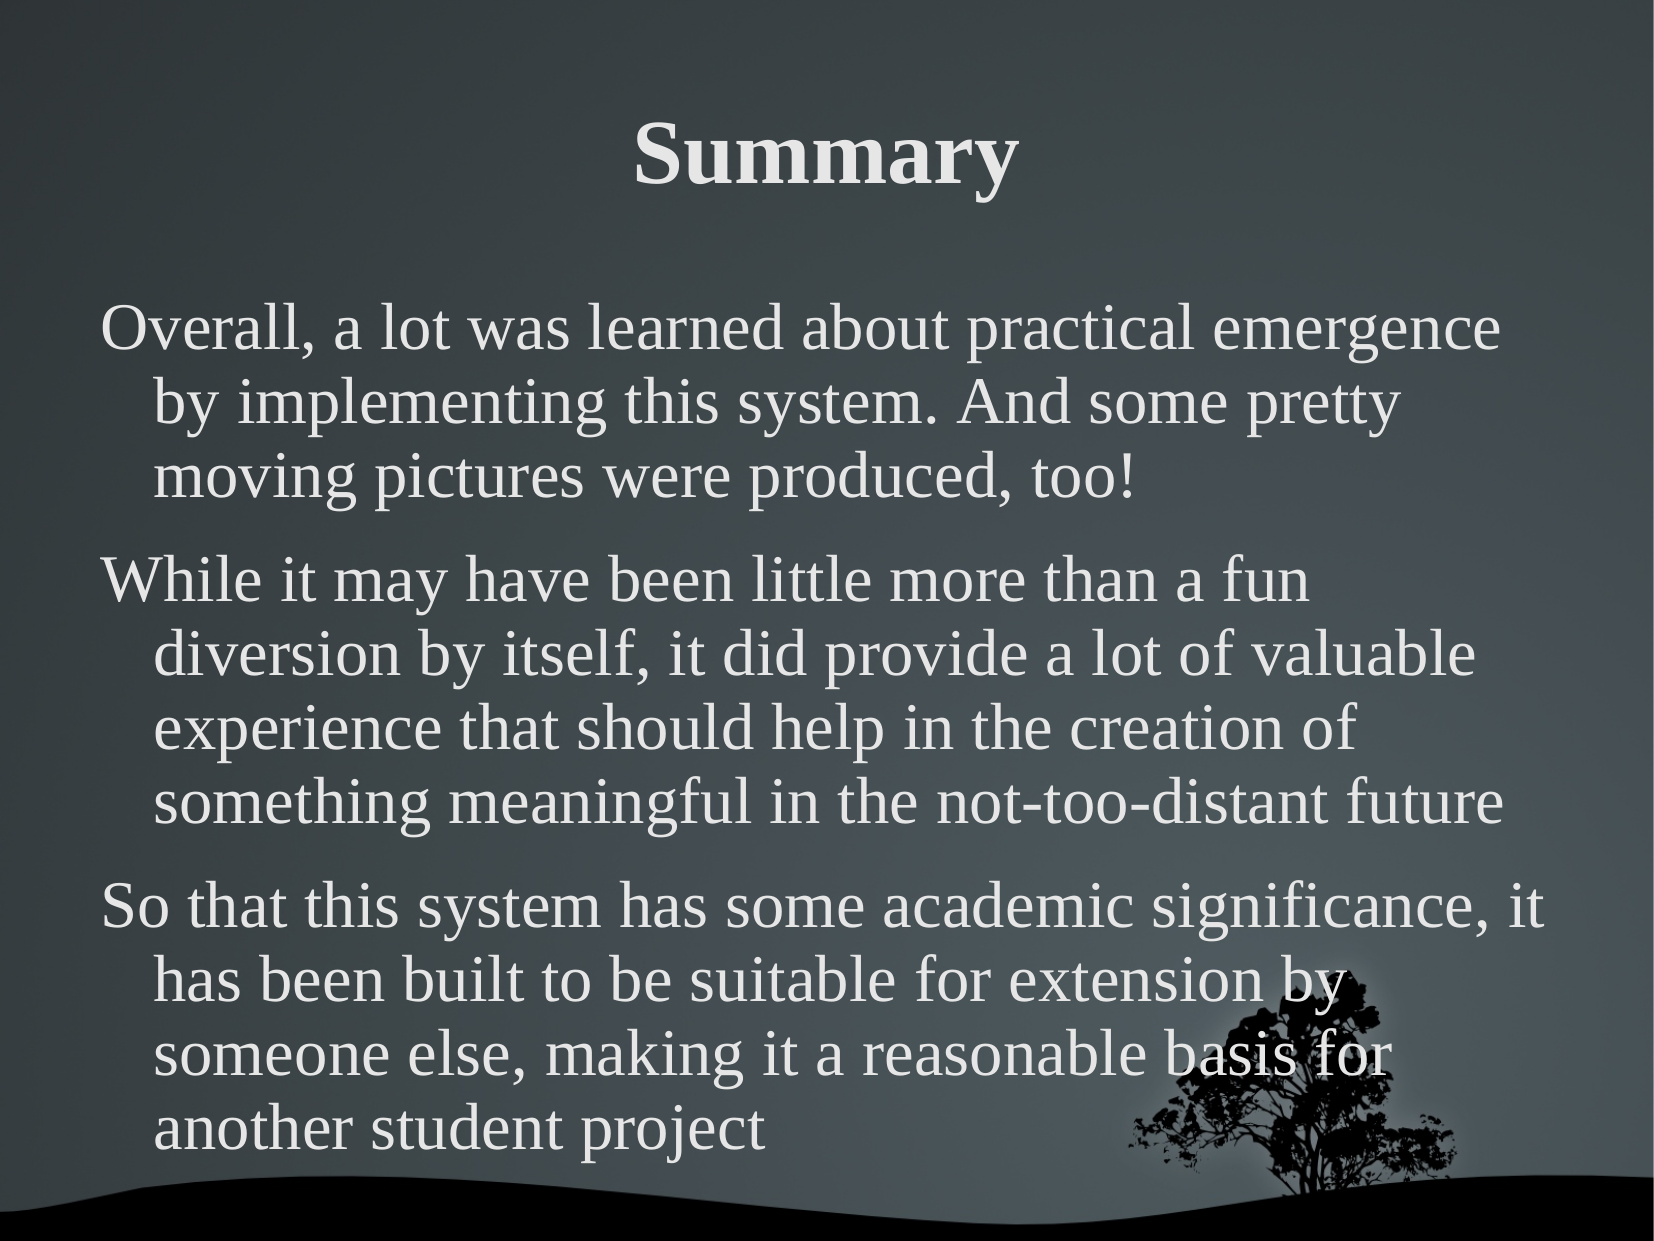

# Summary
Overall, a lot was learned about practical emergence by implementing this system. And some pretty moving pictures were produced, too!
While it may have been little more than a fun diversion by itself, it did provide a lot of valuable experience that should help in the creation of something meaningful in the not-too-distant future
So that this system has some academic significance, it has been built to be suitable for extension by someone else, making it a reasonable basis for another student project